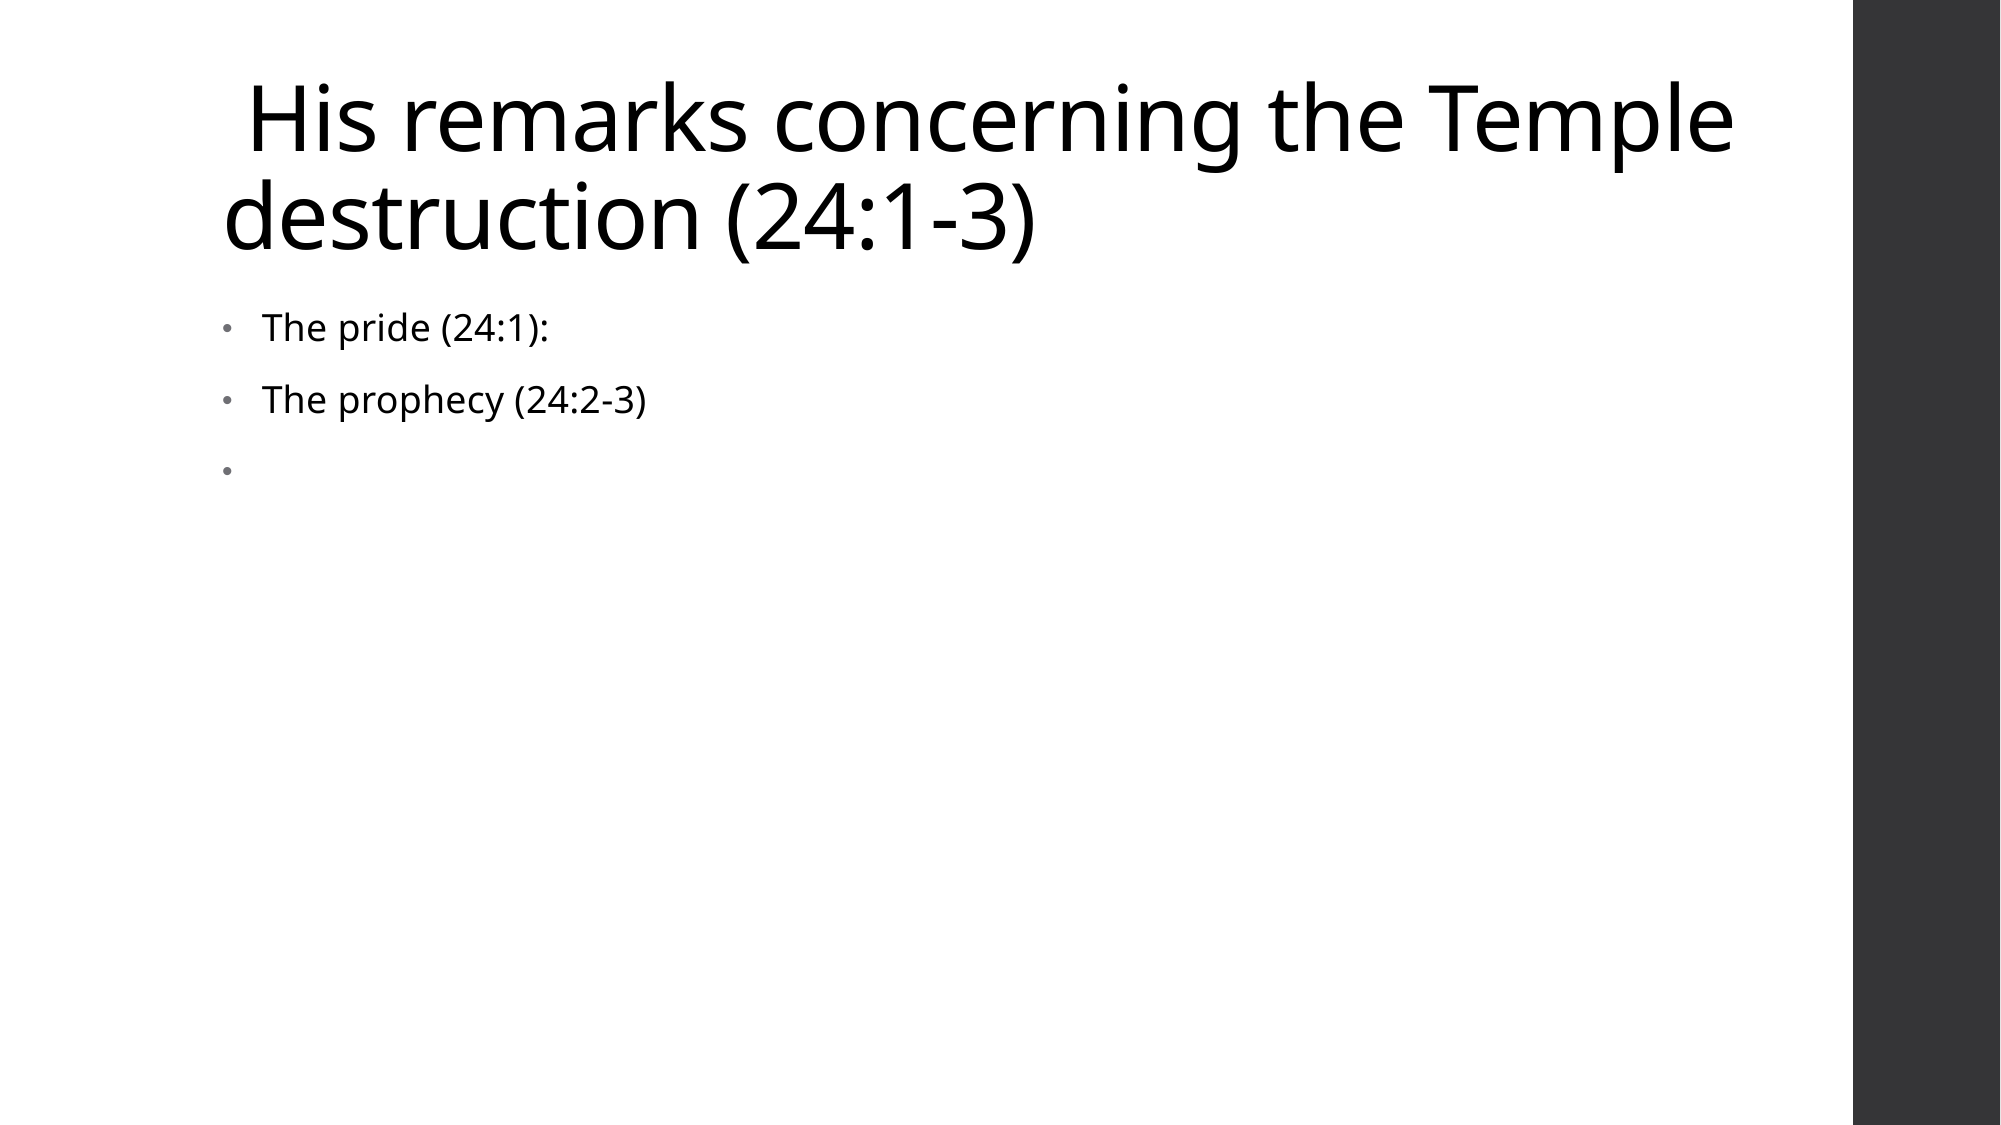

# His remarks concerning the Temple destruction (24:1-3)
 The pride (24:1):
 The prophecy (24:2-3)